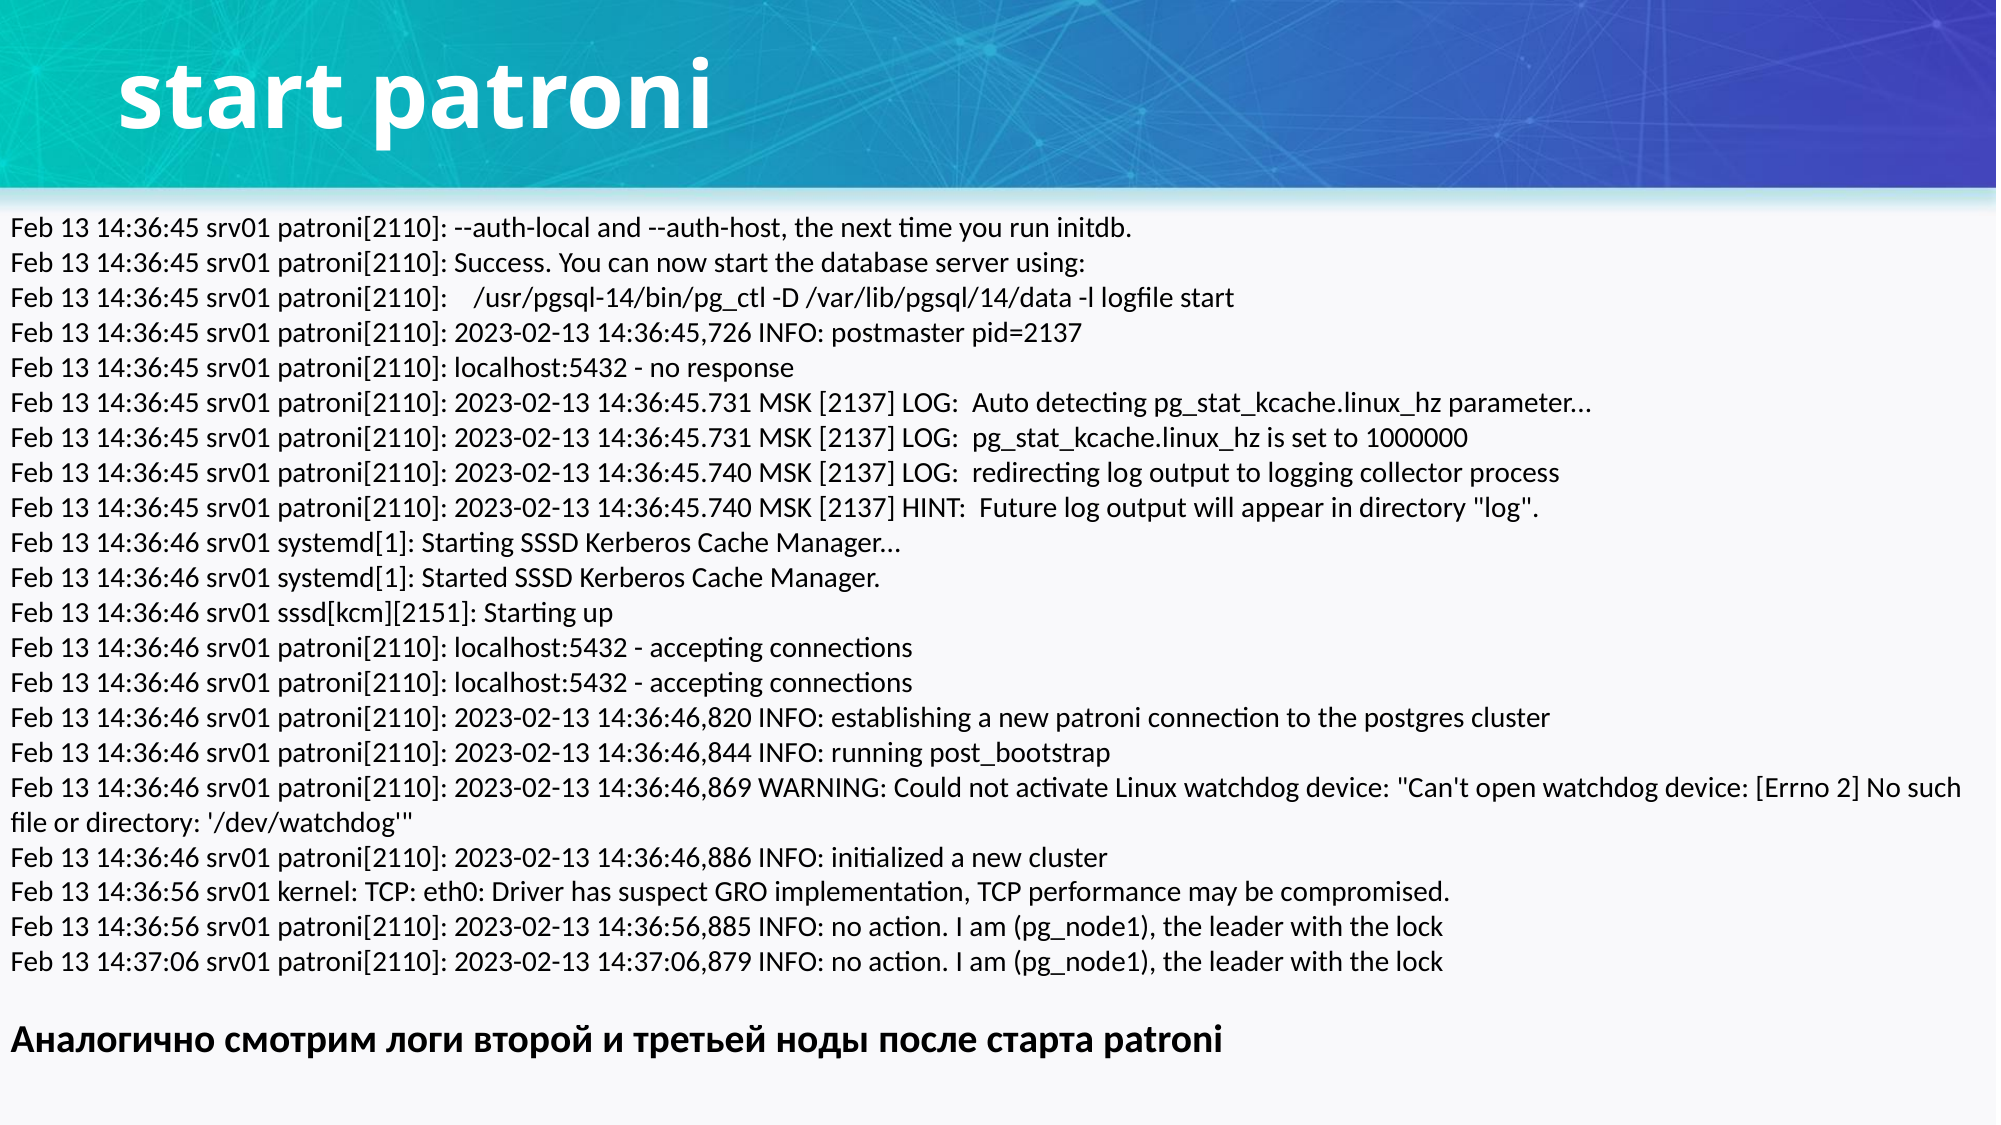

start patroni
Feb 13 14:36:45 srv01 patroni[2110]: --auth-local and --auth-host, the next time you run initdb.
Feb 13 14:36:45 srv01 patroni[2110]: Success. You can now start the database server using:
Feb 13 14:36:45 srv01 patroni[2110]: /usr/pgsql-14/bin/pg_ctl -D /var/lib/pgsql/14/data -l logfile start
Feb 13 14:36:45 srv01 patroni[2110]: 2023-02-13 14:36:45,726 INFO: postmaster pid=2137
Feb 13 14:36:45 srv01 patroni[2110]: localhost:5432 - no response
Feb 13 14:36:45 srv01 patroni[2110]: 2023-02-13 14:36:45.731 MSK [2137] LOG: Auto detecting pg_stat_kcache.linux_hz parameter...
Feb 13 14:36:45 srv01 patroni[2110]: 2023-02-13 14:36:45.731 MSK [2137] LOG: pg_stat_kcache.linux_hz is set to 1000000
Feb 13 14:36:45 srv01 patroni[2110]: 2023-02-13 14:36:45.740 MSK [2137] LOG: redirecting log output to logging collector process
Feb 13 14:36:45 srv01 patroni[2110]: 2023-02-13 14:36:45.740 MSK [2137] HINT: Future log output will appear in directory "log".
Feb 13 14:36:46 srv01 systemd[1]: Starting SSSD Kerberos Cache Manager...
Feb 13 14:36:46 srv01 systemd[1]: Started SSSD Kerberos Cache Manager.
Feb 13 14:36:46 srv01 sssd[kcm][2151]: Starting up
Feb 13 14:36:46 srv01 patroni[2110]: localhost:5432 - accepting connections
Feb 13 14:36:46 srv01 patroni[2110]: localhost:5432 - accepting connections
Feb 13 14:36:46 srv01 patroni[2110]: 2023-02-13 14:36:46,820 INFO: establishing a new patroni connection to the postgres cluster
Feb 13 14:36:46 srv01 patroni[2110]: 2023-02-13 14:36:46,844 INFO: running post_bootstrap
Feb 13 14:36:46 srv01 patroni[2110]: 2023-02-13 14:36:46,869 WARNING: Could not activate Linux watchdog device: "Can't open watchdog device: [Errno 2] No such file or directory: '/dev/watchdog'"
Feb 13 14:36:46 srv01 patroni[2110]: 2023-02-13 14:36:46,886 INFO: initialized a new cluster
Feb 13 14:36:56 srv01 kernel: TCP: eth0: Driver has suspect GRO implementation, TCP performance may be compromised.
Feb 13 14:36:56 srv01 patroni[2110]: 2023-02-13 14:36:56,885 INFO: no action. I am (pg_node1), the leader with the lock
Feb 13 14:37:06 srv01 patroni[2110]: 2023-02-13 14:37:06,879 INFO: no action. I am (pg_node1), the leader with the lock
Аналогично смотрим логи второй и третьей ноды после старта patroni